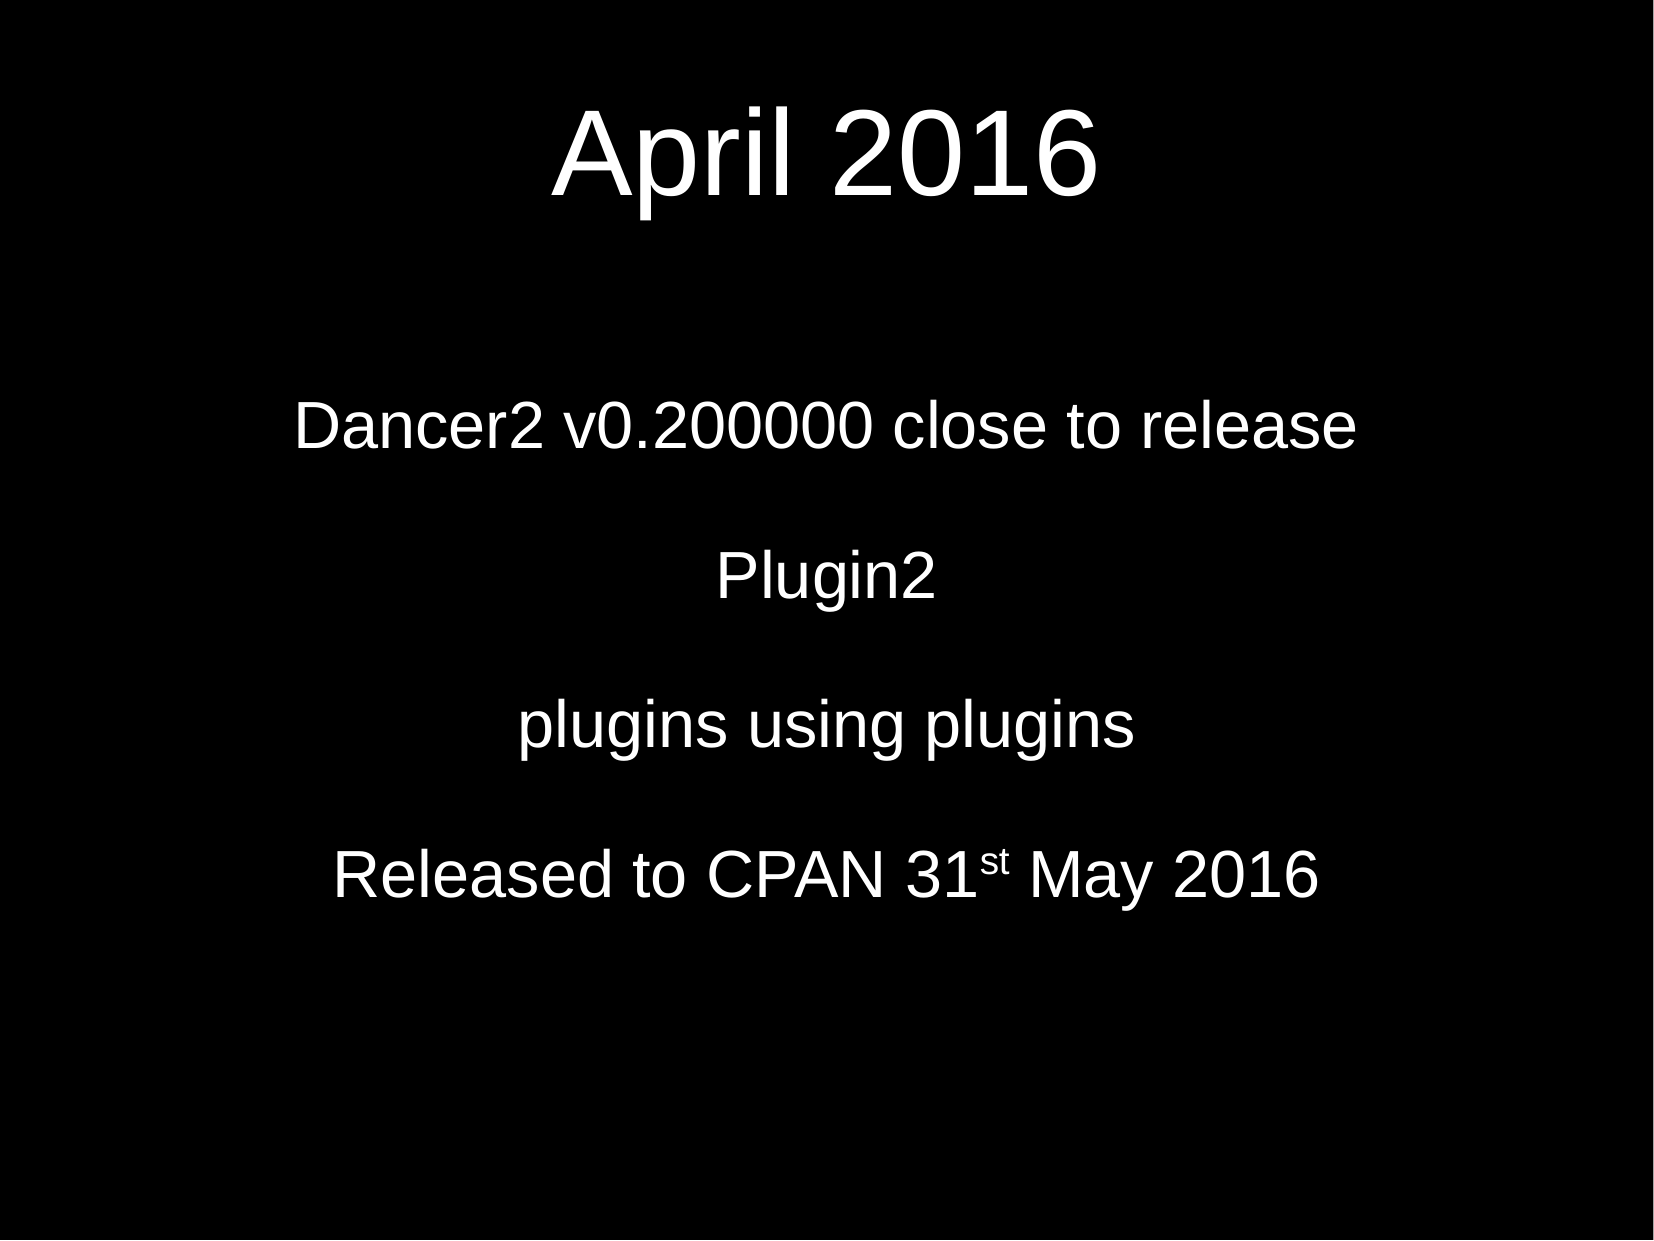

# April 2016
Dancer2 v0.200000 close to release
Plugin2
plugins using plugins
Released to CPAN 31st May 2016